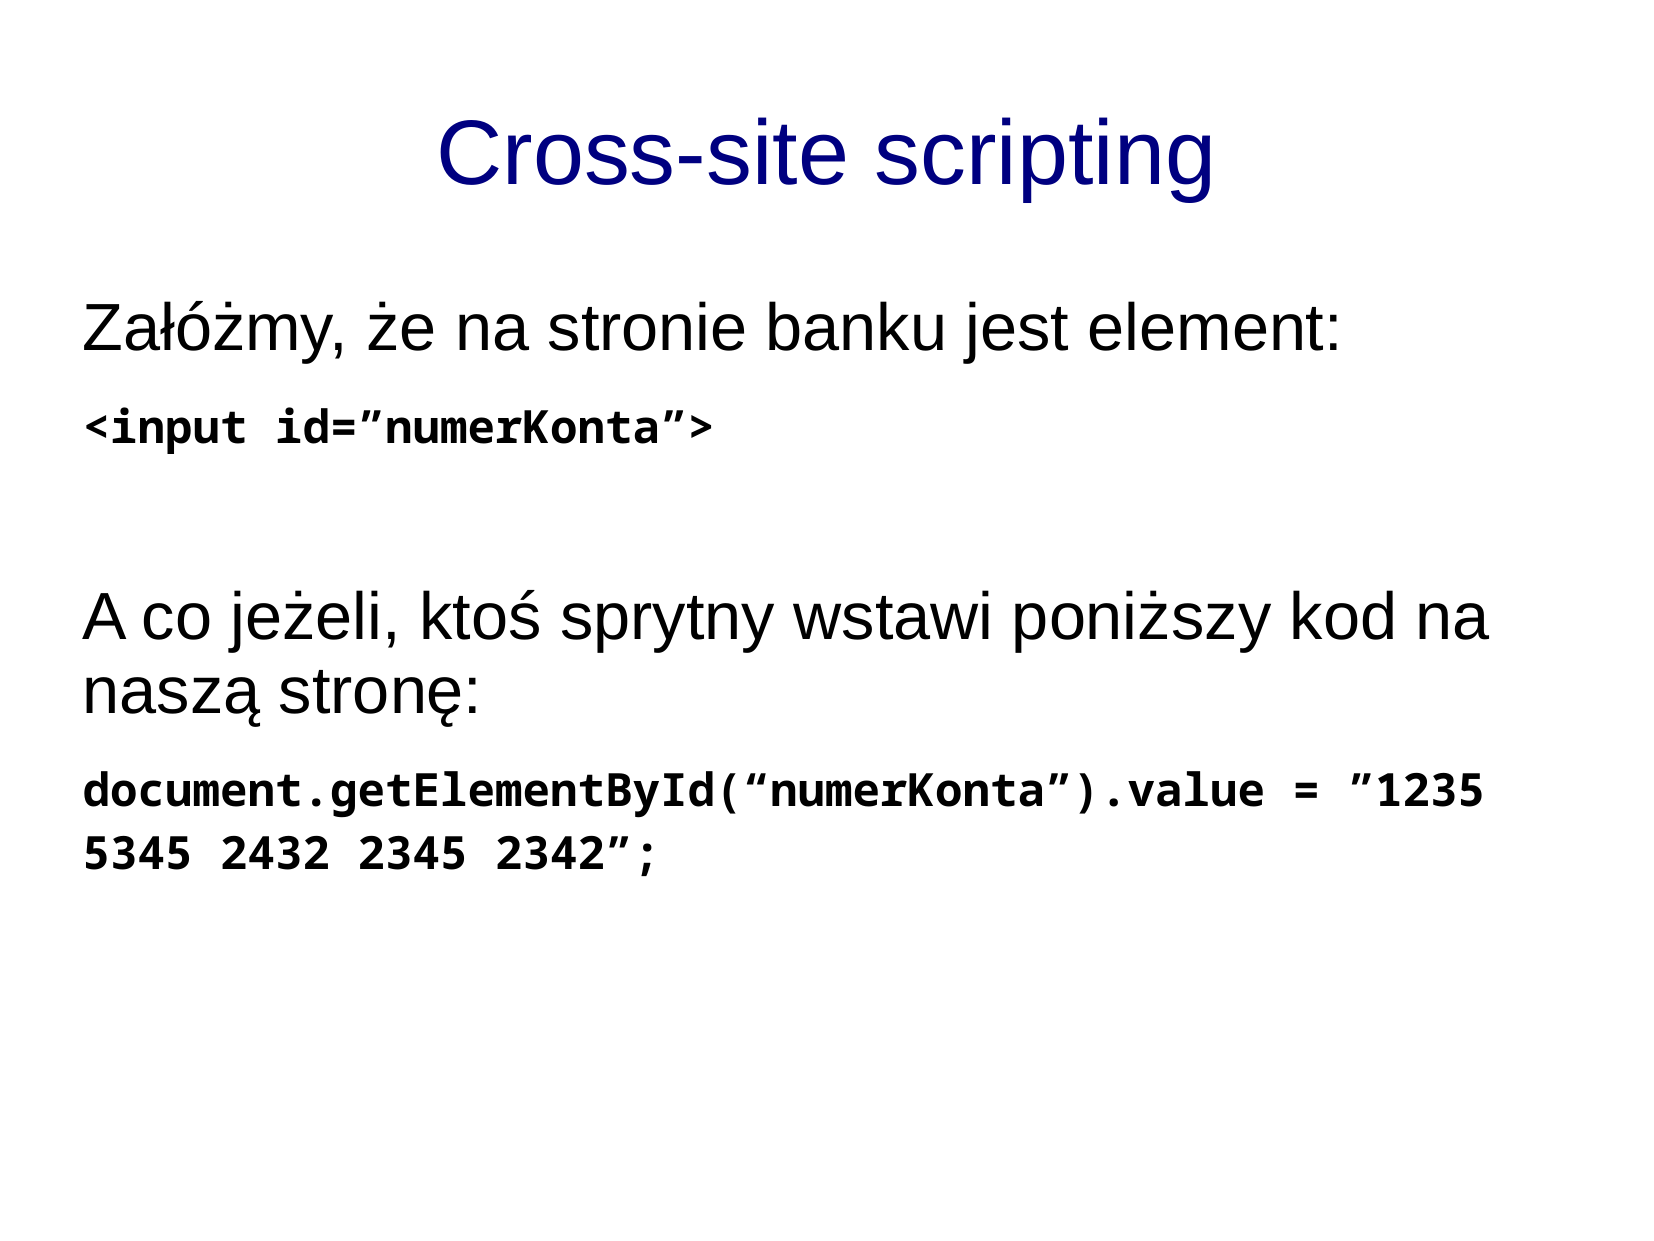

# Cross-site scripting
Załóżmy, że na stronie banku jest element:
<input id=”numerKonta”>
A co jeżeli, ktoś sprytny wstawi poniższy kod na naszą stronę:
document.getElementById(“numerKonta”).value = ”1235 5345 2432 2345 2342”;